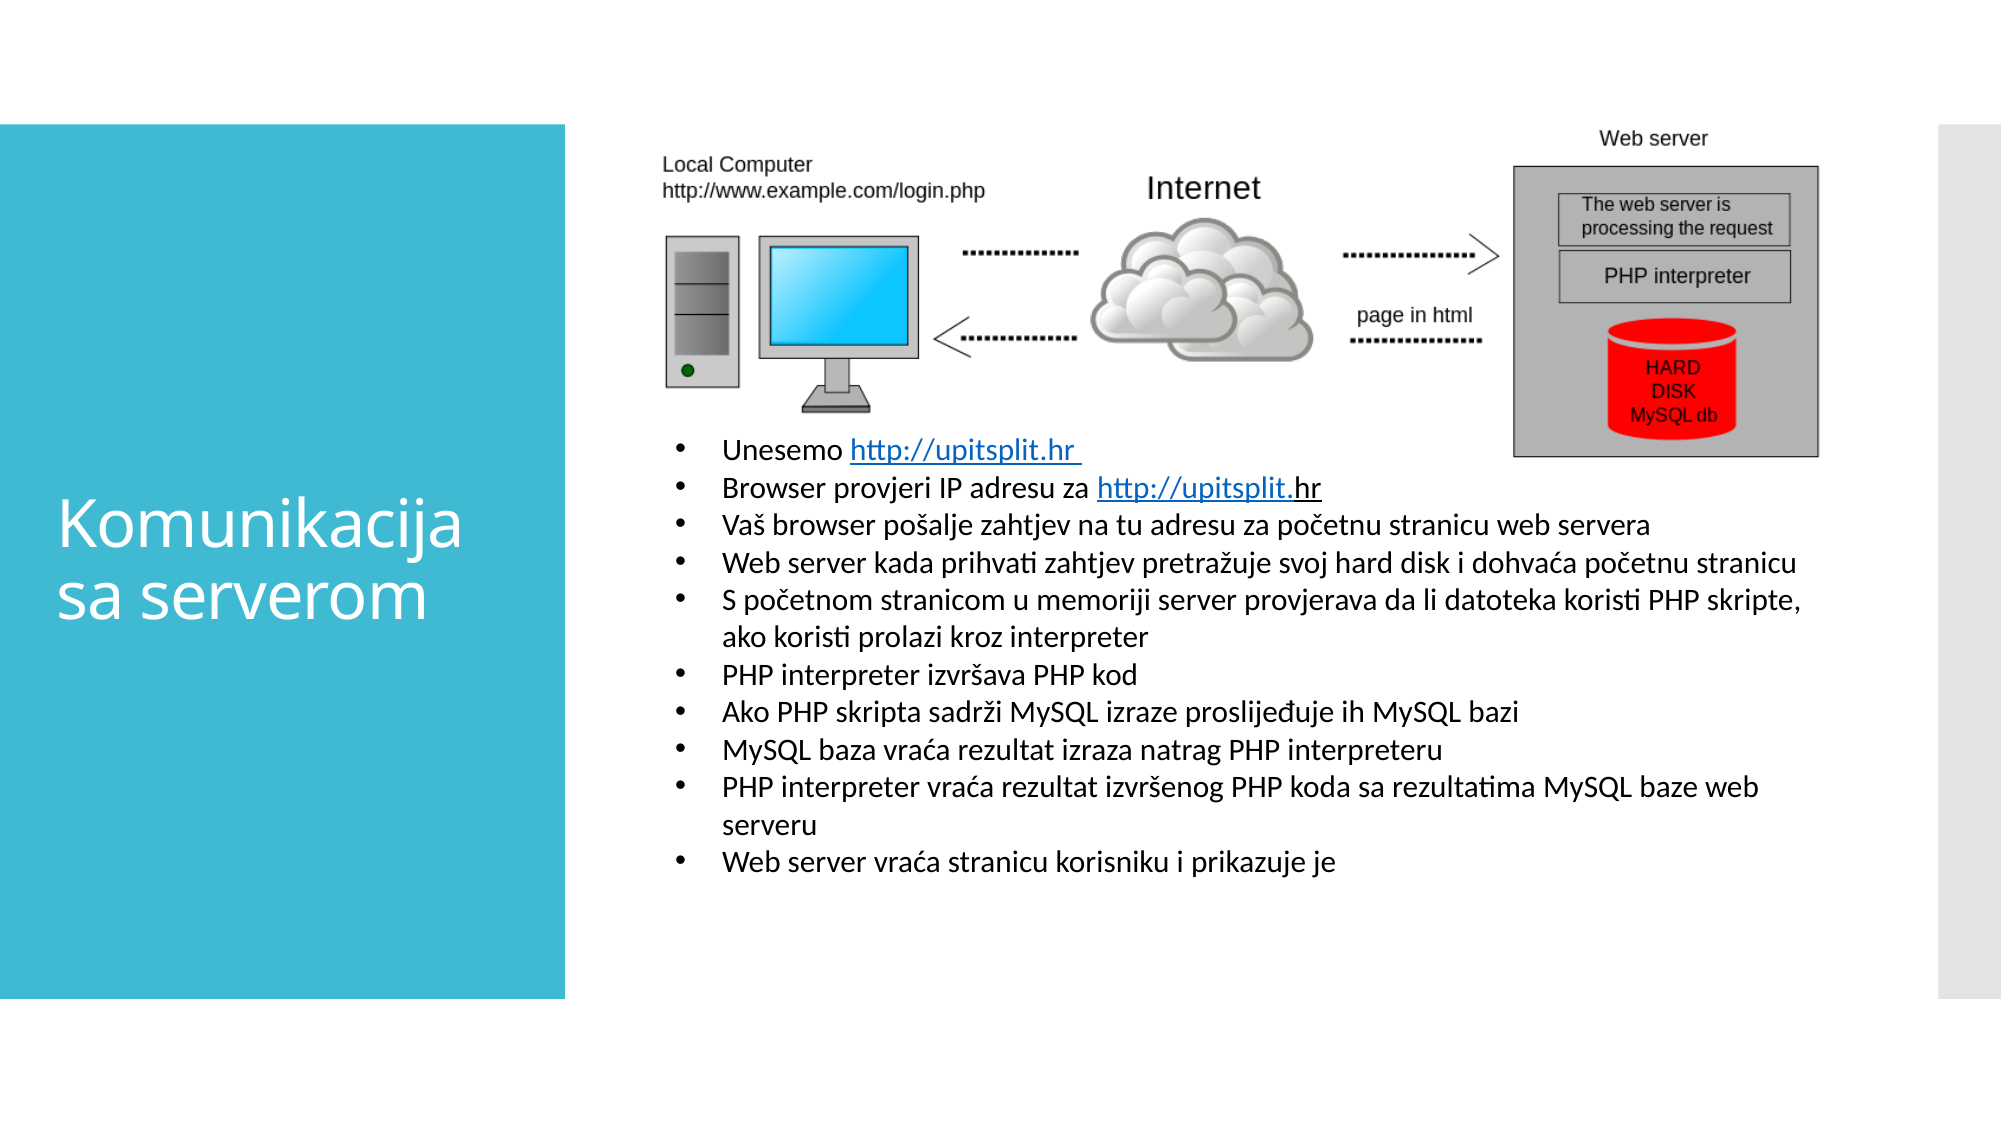

# Komunikacija sa serverom
Unesemo http://upitsplit.hr
Browser provjeri IP adresu za http://upitsplit.hr
Vaš browser pošalje zahtjev na tu adresu za početnu stranicu web servera
Web server kada prihvati zahtjev pretražuje svoj hard disk i dohvaća početnu stranicu
S početnom stranicom u memoriji server provjerava da li datoteka koristi PHP skripte, ako koristi prolazi kroz interpreter
PHP interpreter izvršava PHP kod
Ako PHP skripta sadrži MySQL izraze proslijeđuje ih MySQL bazi
MySQL baza vraća rezultat izraza natrag PHP interpreteru
PHP interpreter vraća rezultat izvršenog PHP koda sa rezultatima MySQL baze web serveru
Web server vraća stranicu korisniku i prikazuje je